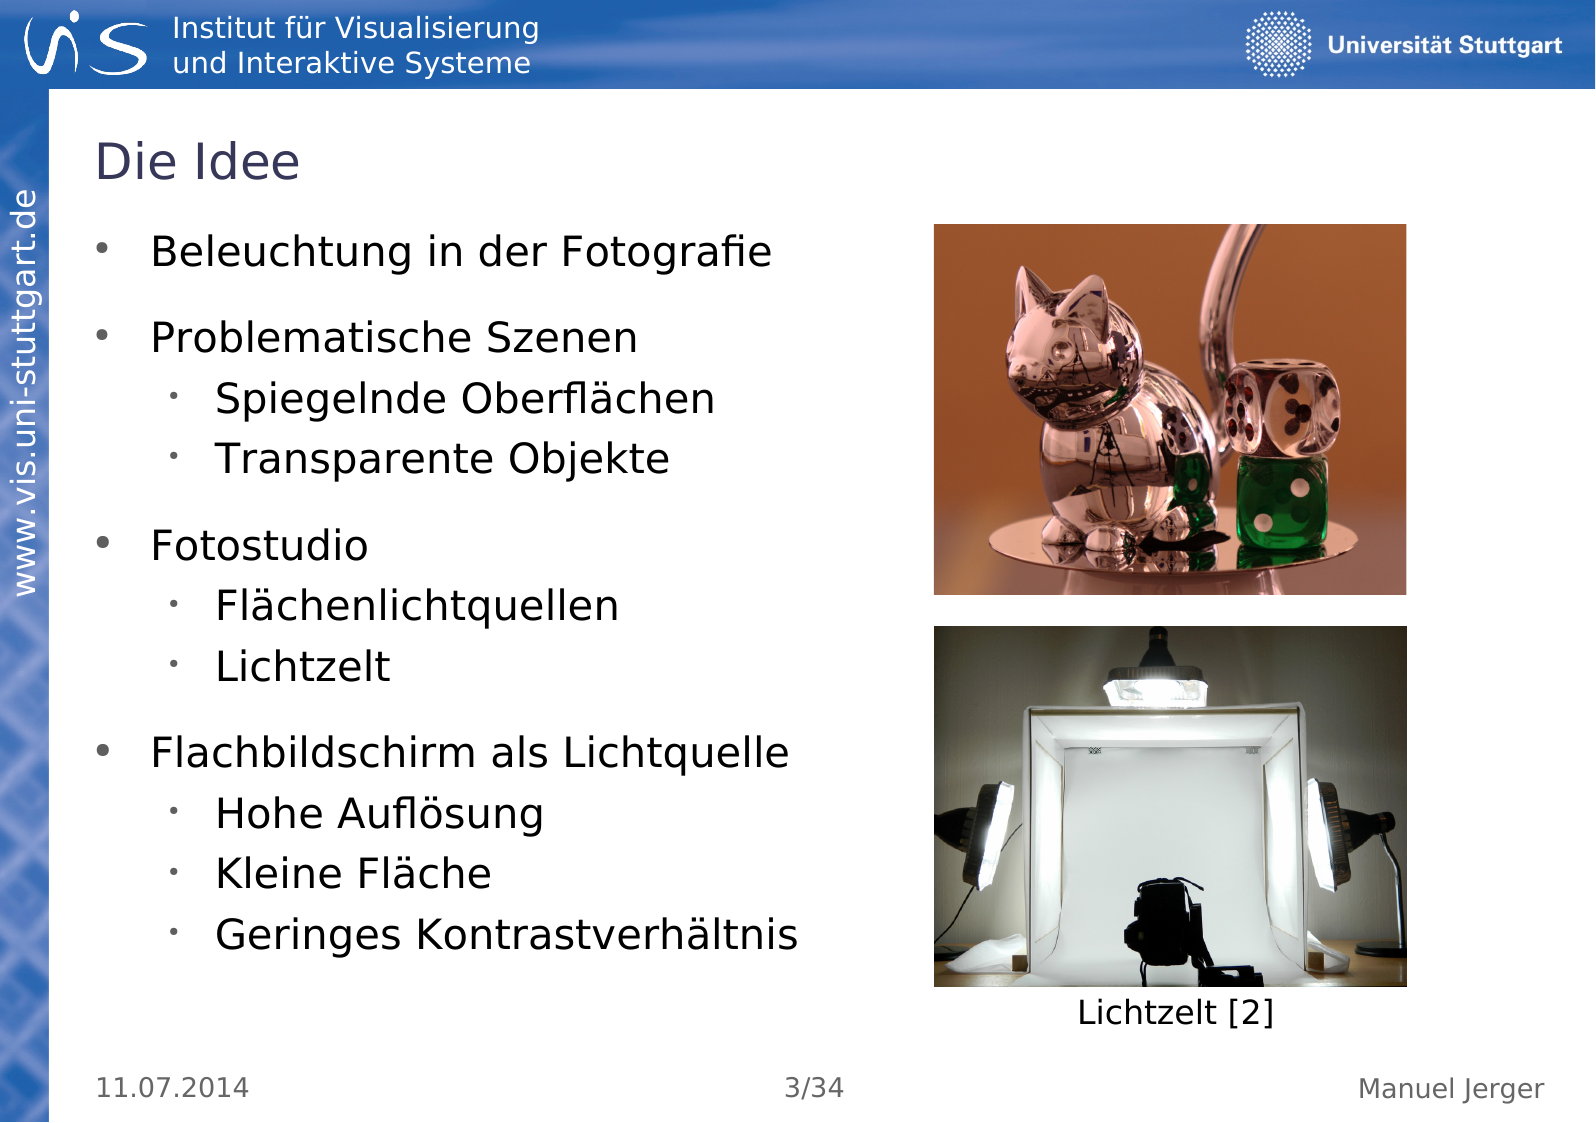

# Die Idee
Beleuchtung in der Fotografie
Problematische Szenen
Spiegelnde Oberflächen
Transparente Objekte
Fotostudio
Flächenlichtquellen
Lichtzelt
Flachbildschirm als Lichtquelle
Hohe Auflösung
Kleine Fläche
Geringes Kontrastverhältnis
Lichtzelt [2]